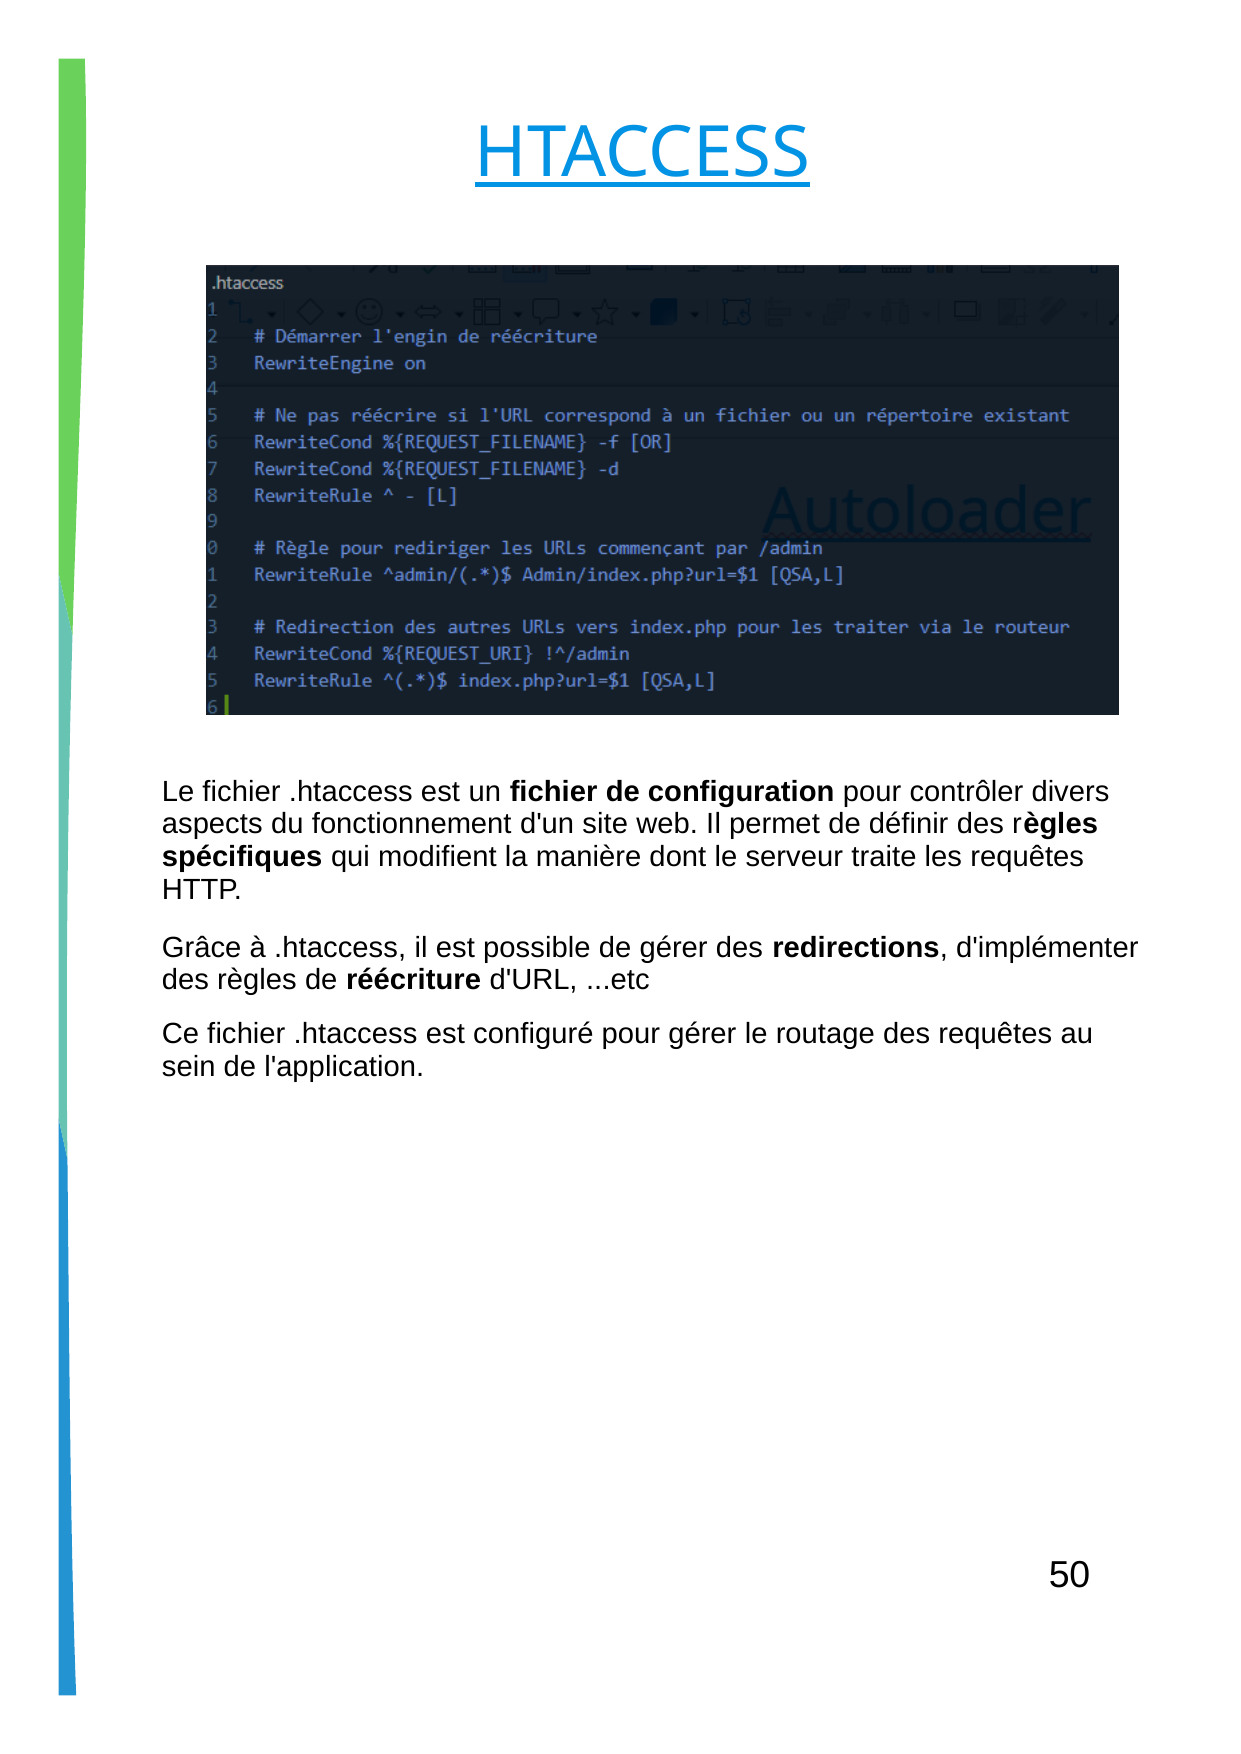

HTACCESS
Le fichier .htaccess est un fichier de configuration pour contrôler divers aspects du fonctionnement d'un site web. Il permet de définir des règles spécifiques qui modifient la manière dont le serveur traite les requêtes HTTP.
Grâce à .htaccess, il est possible de gérer des redirections, d'implémenter des règles de réécriture d'URL, ...etc
Ce fichier .htaccess est configuré pour gérer le routage des requêtes au sein de l'application.